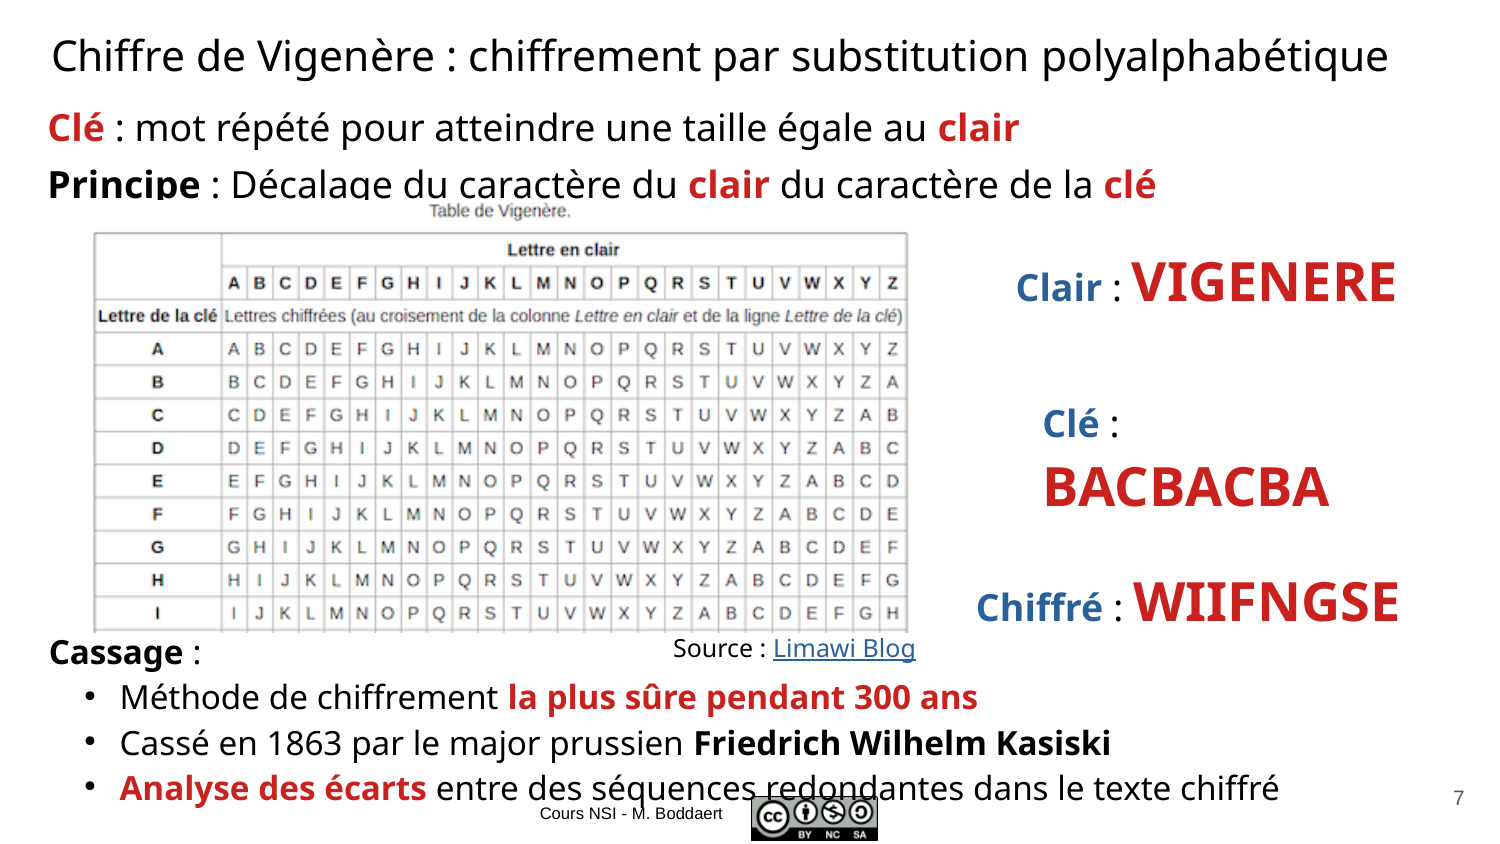

# Chiffre de Vigenère : chiffrement par substitution polyalphabétique
Clé : mot répété pour atteindre une taille égale au clair
Principe : Décalage du caractère du clair du caractère de la clé
Clair : VIGENERE
Clé : BACBACBA
Chiffré : WIIFNGSE
Cassage :
Méthode de chiffrement la plus sûre pendant 300 ans
Cassé en 1863 par le major prussien Friedrich Wilhelm Kasiski
Analyse des écarts entre des séquences redondantes dans le texte chiffré
Source : Limawi Blog
7